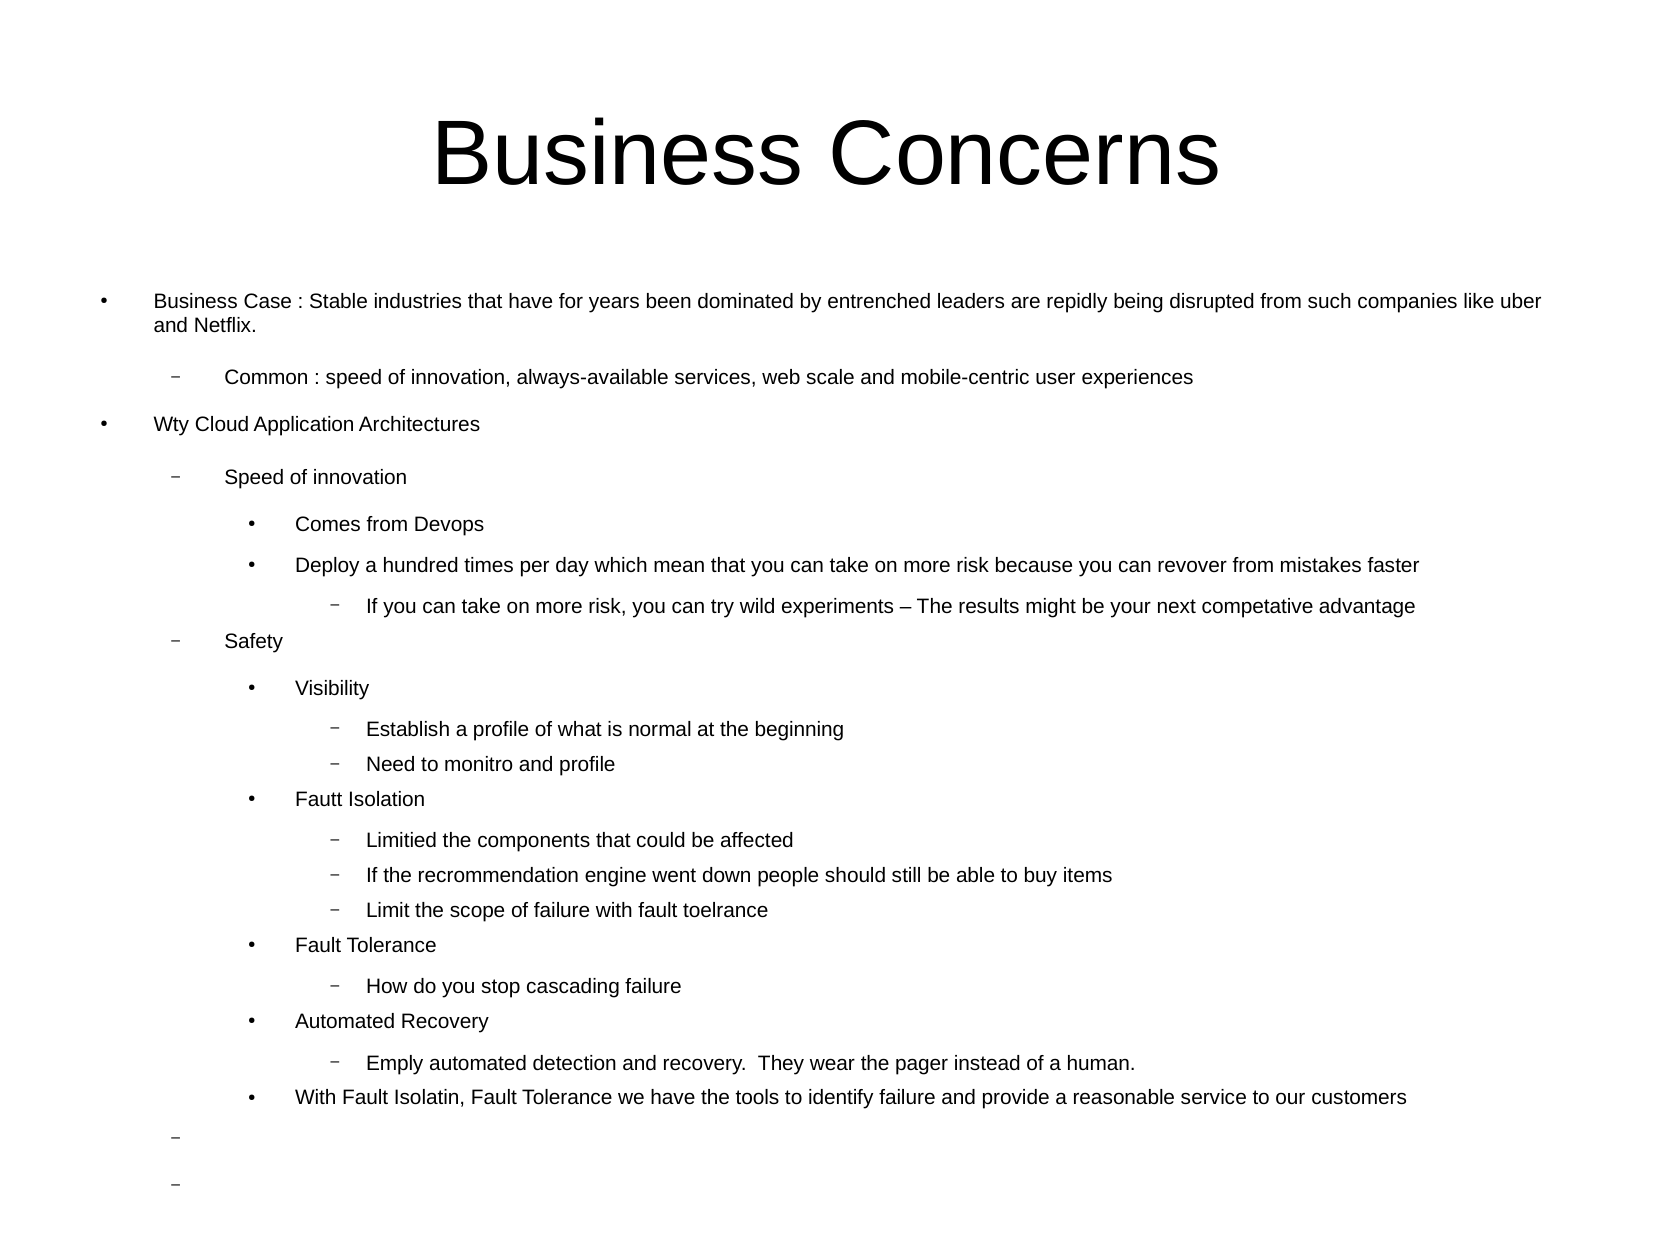

# Business Concerns
Business Case : Stable industries that have for years been dominated by entrenched leaders are repidly being disrupted from such companies like uber and Netflix.
Common : speed of innovation, always-available services, web scale and mobile-centric user experiences
Wty Cloud Application Architectures
Speed of innovation
Comes from Devops
Deploy a hundred times per day which mean that you can take on more risk because you can revover from mistakes faster
If you can take on more risk, you can try wild experiments – The results might be your next competative advantage
Safety
Visibility
Establish a profile of what is normal at the beginning
Need to monitro and profile
Fautt Isolation
Limitied the components that could be affected
If the recrommendation engine went down people should still be able to buy items
Limit the scope of failure with fault toelrance
Fault Tolerance
How do you stop cascading failure
Automated Recovery
Emply automated detection and recovery. They wear the pager instead of a human.
With Fault Isolatin, Fault Tolerance we have the tools to identify failure and provide a reasonable service to our customers